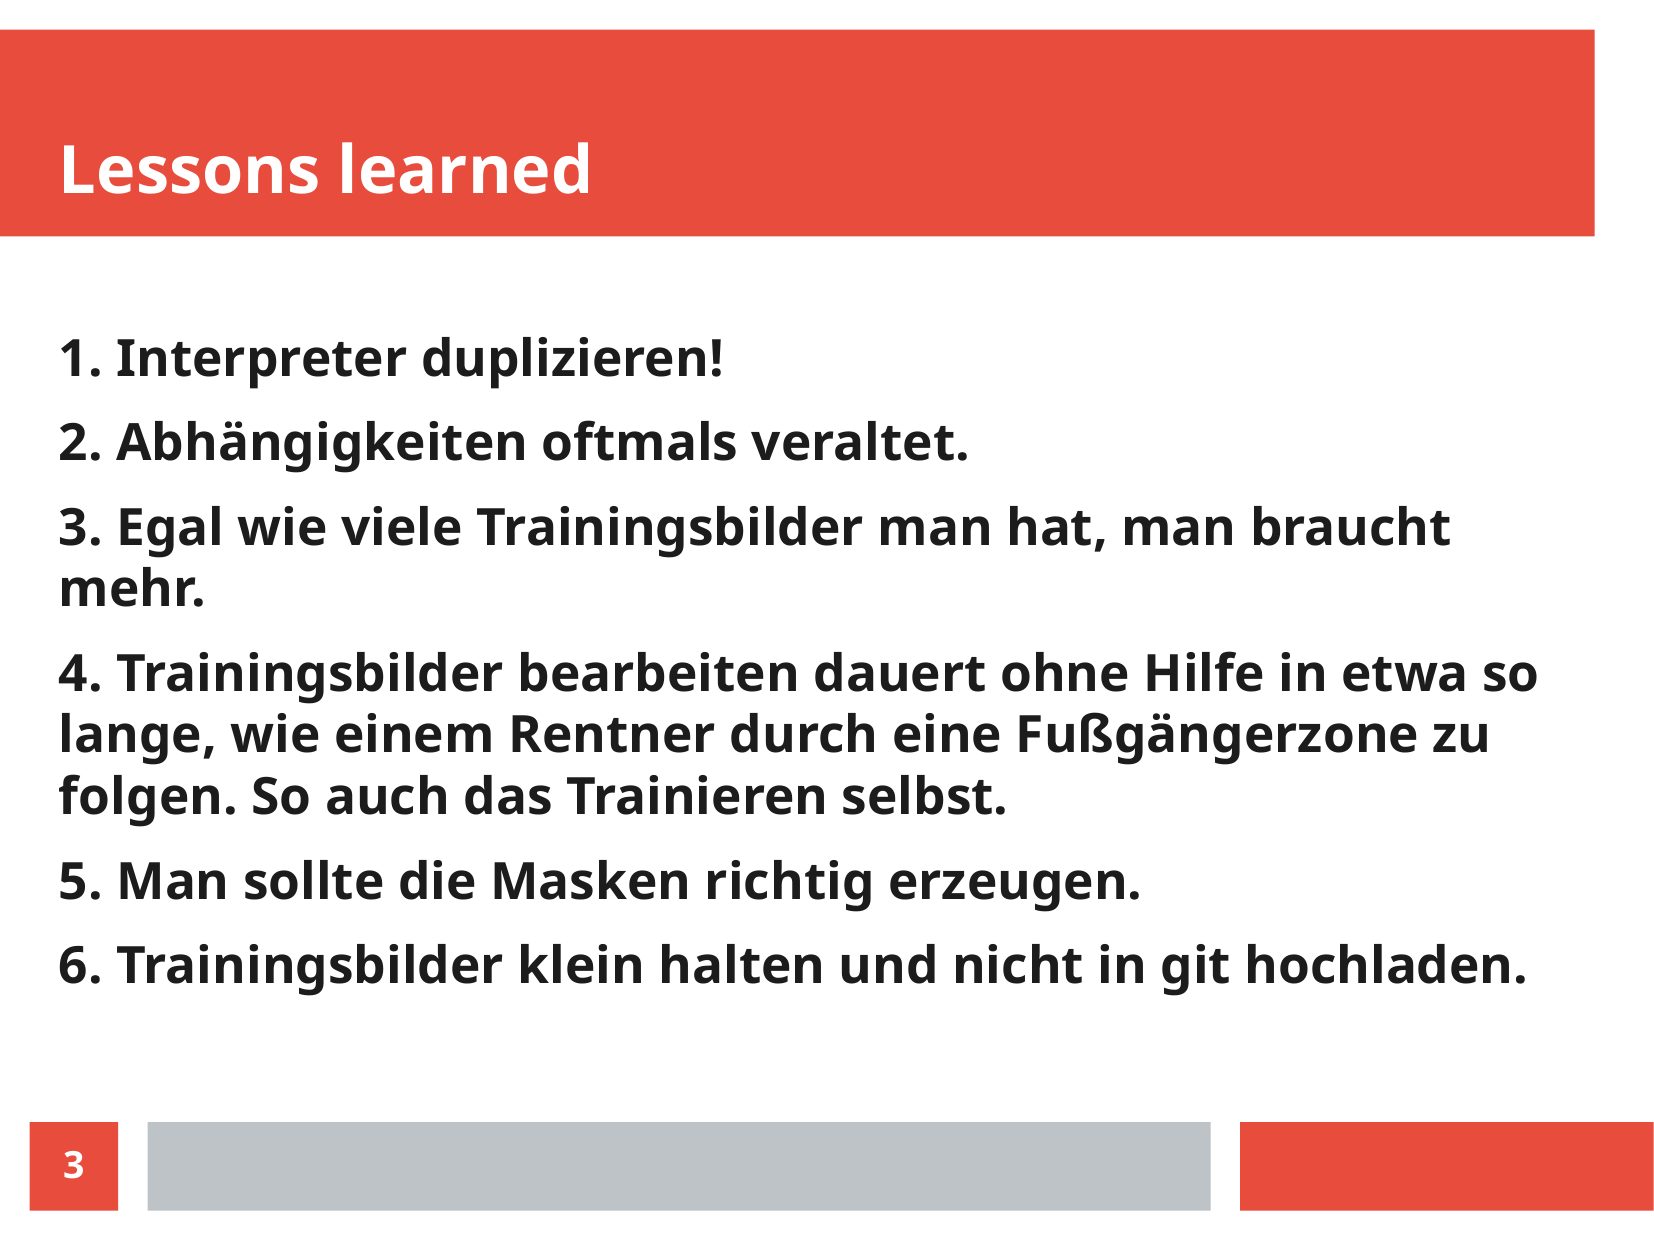

# Lessons learned
1. Interpreter duplizieren!
2. Abhängigkeiten oftmals veraltet.
3. Egal wie viele Trainingsbilder man hat, man braucht mehr.
4. Trainingsbilder bearbeiten dauert ohne Hilfe in etwa so lange, wie einem Rentner durch eine Fußgängerzone zu folgen. So auch das Trainieren selbst.
5. Man sollte die Masken richtig erzeugen.
6. Trainingsbilder klein halten und nicht in git hochladen.